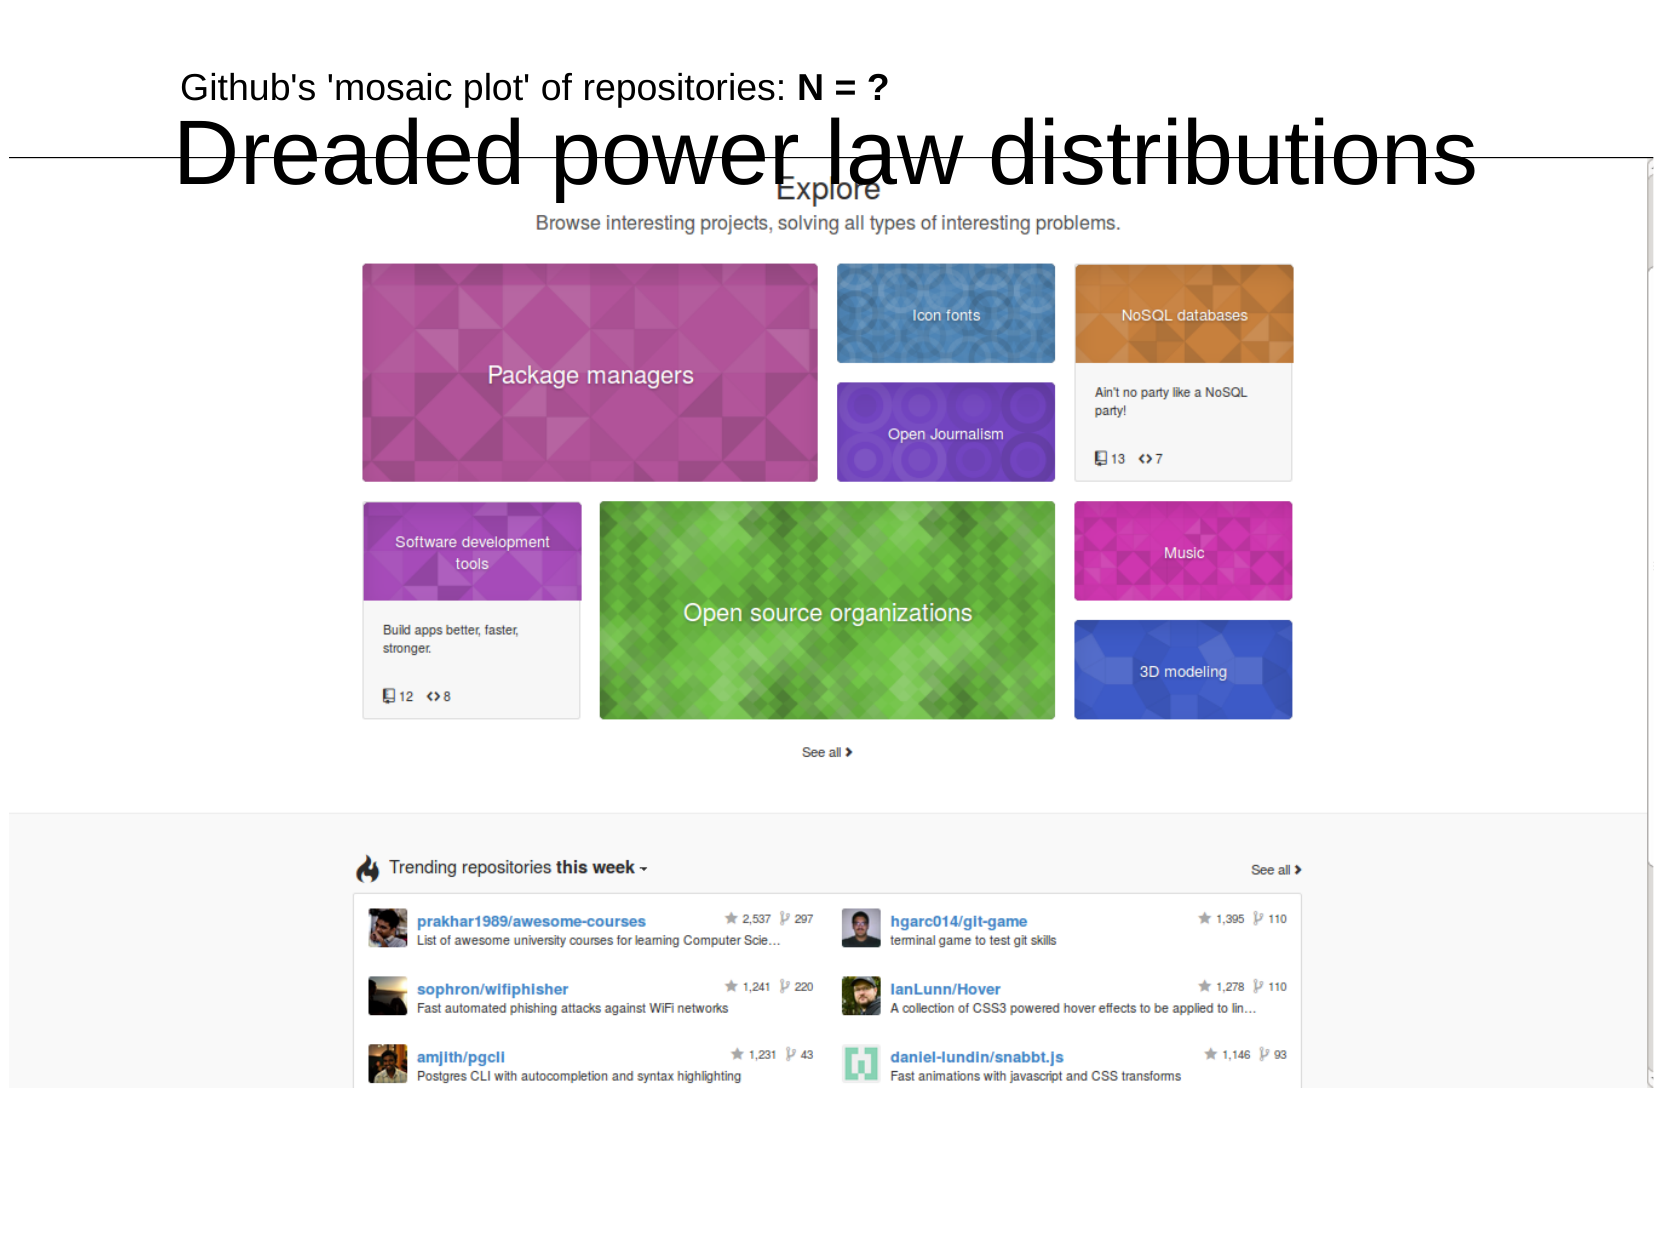

#
Dreaded power law distributions
Github's 'mosaic plot' of repositories: N = ?